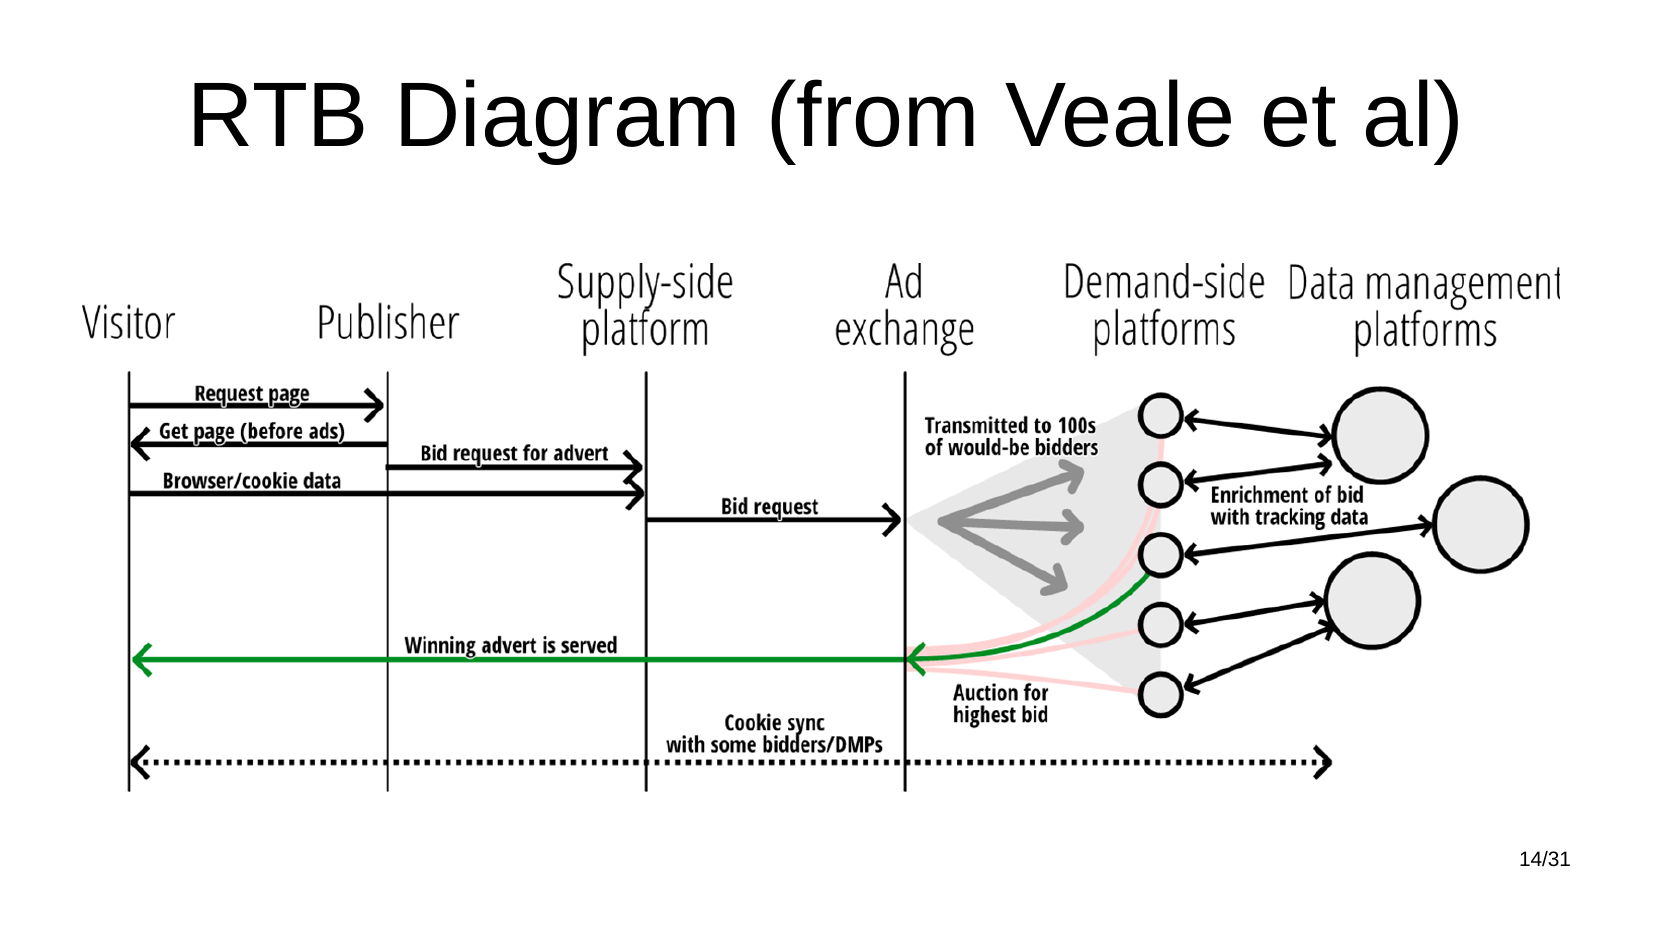

# RTB Diagram (from Veale et al)
14